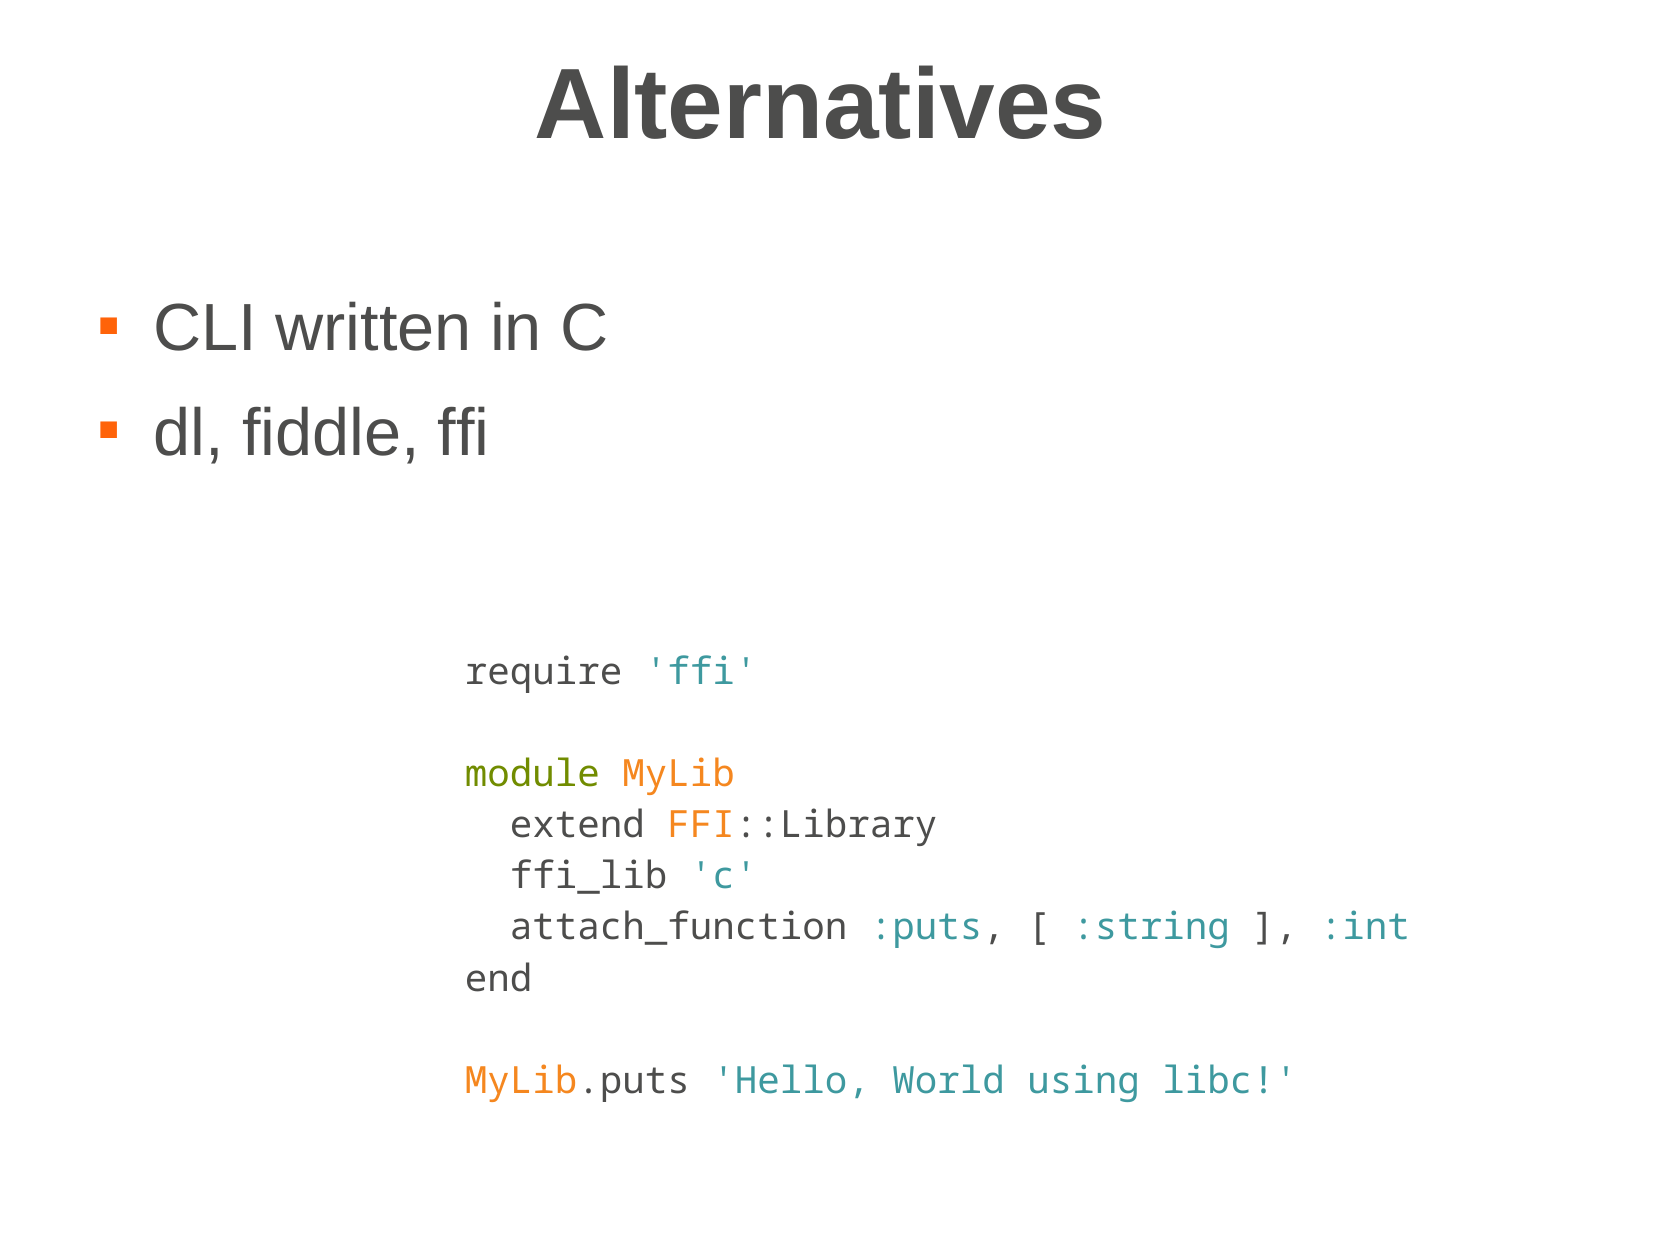

# Alternatives
CLI written in C
dl, fiddle, ffi
require 'ffi'
module MyLib
 extend FFI::Library
 ffi_lib 'c'
 attach_function :puts, [ :string ], :int
end
MyLib.puts 'Hello, World using libc!'